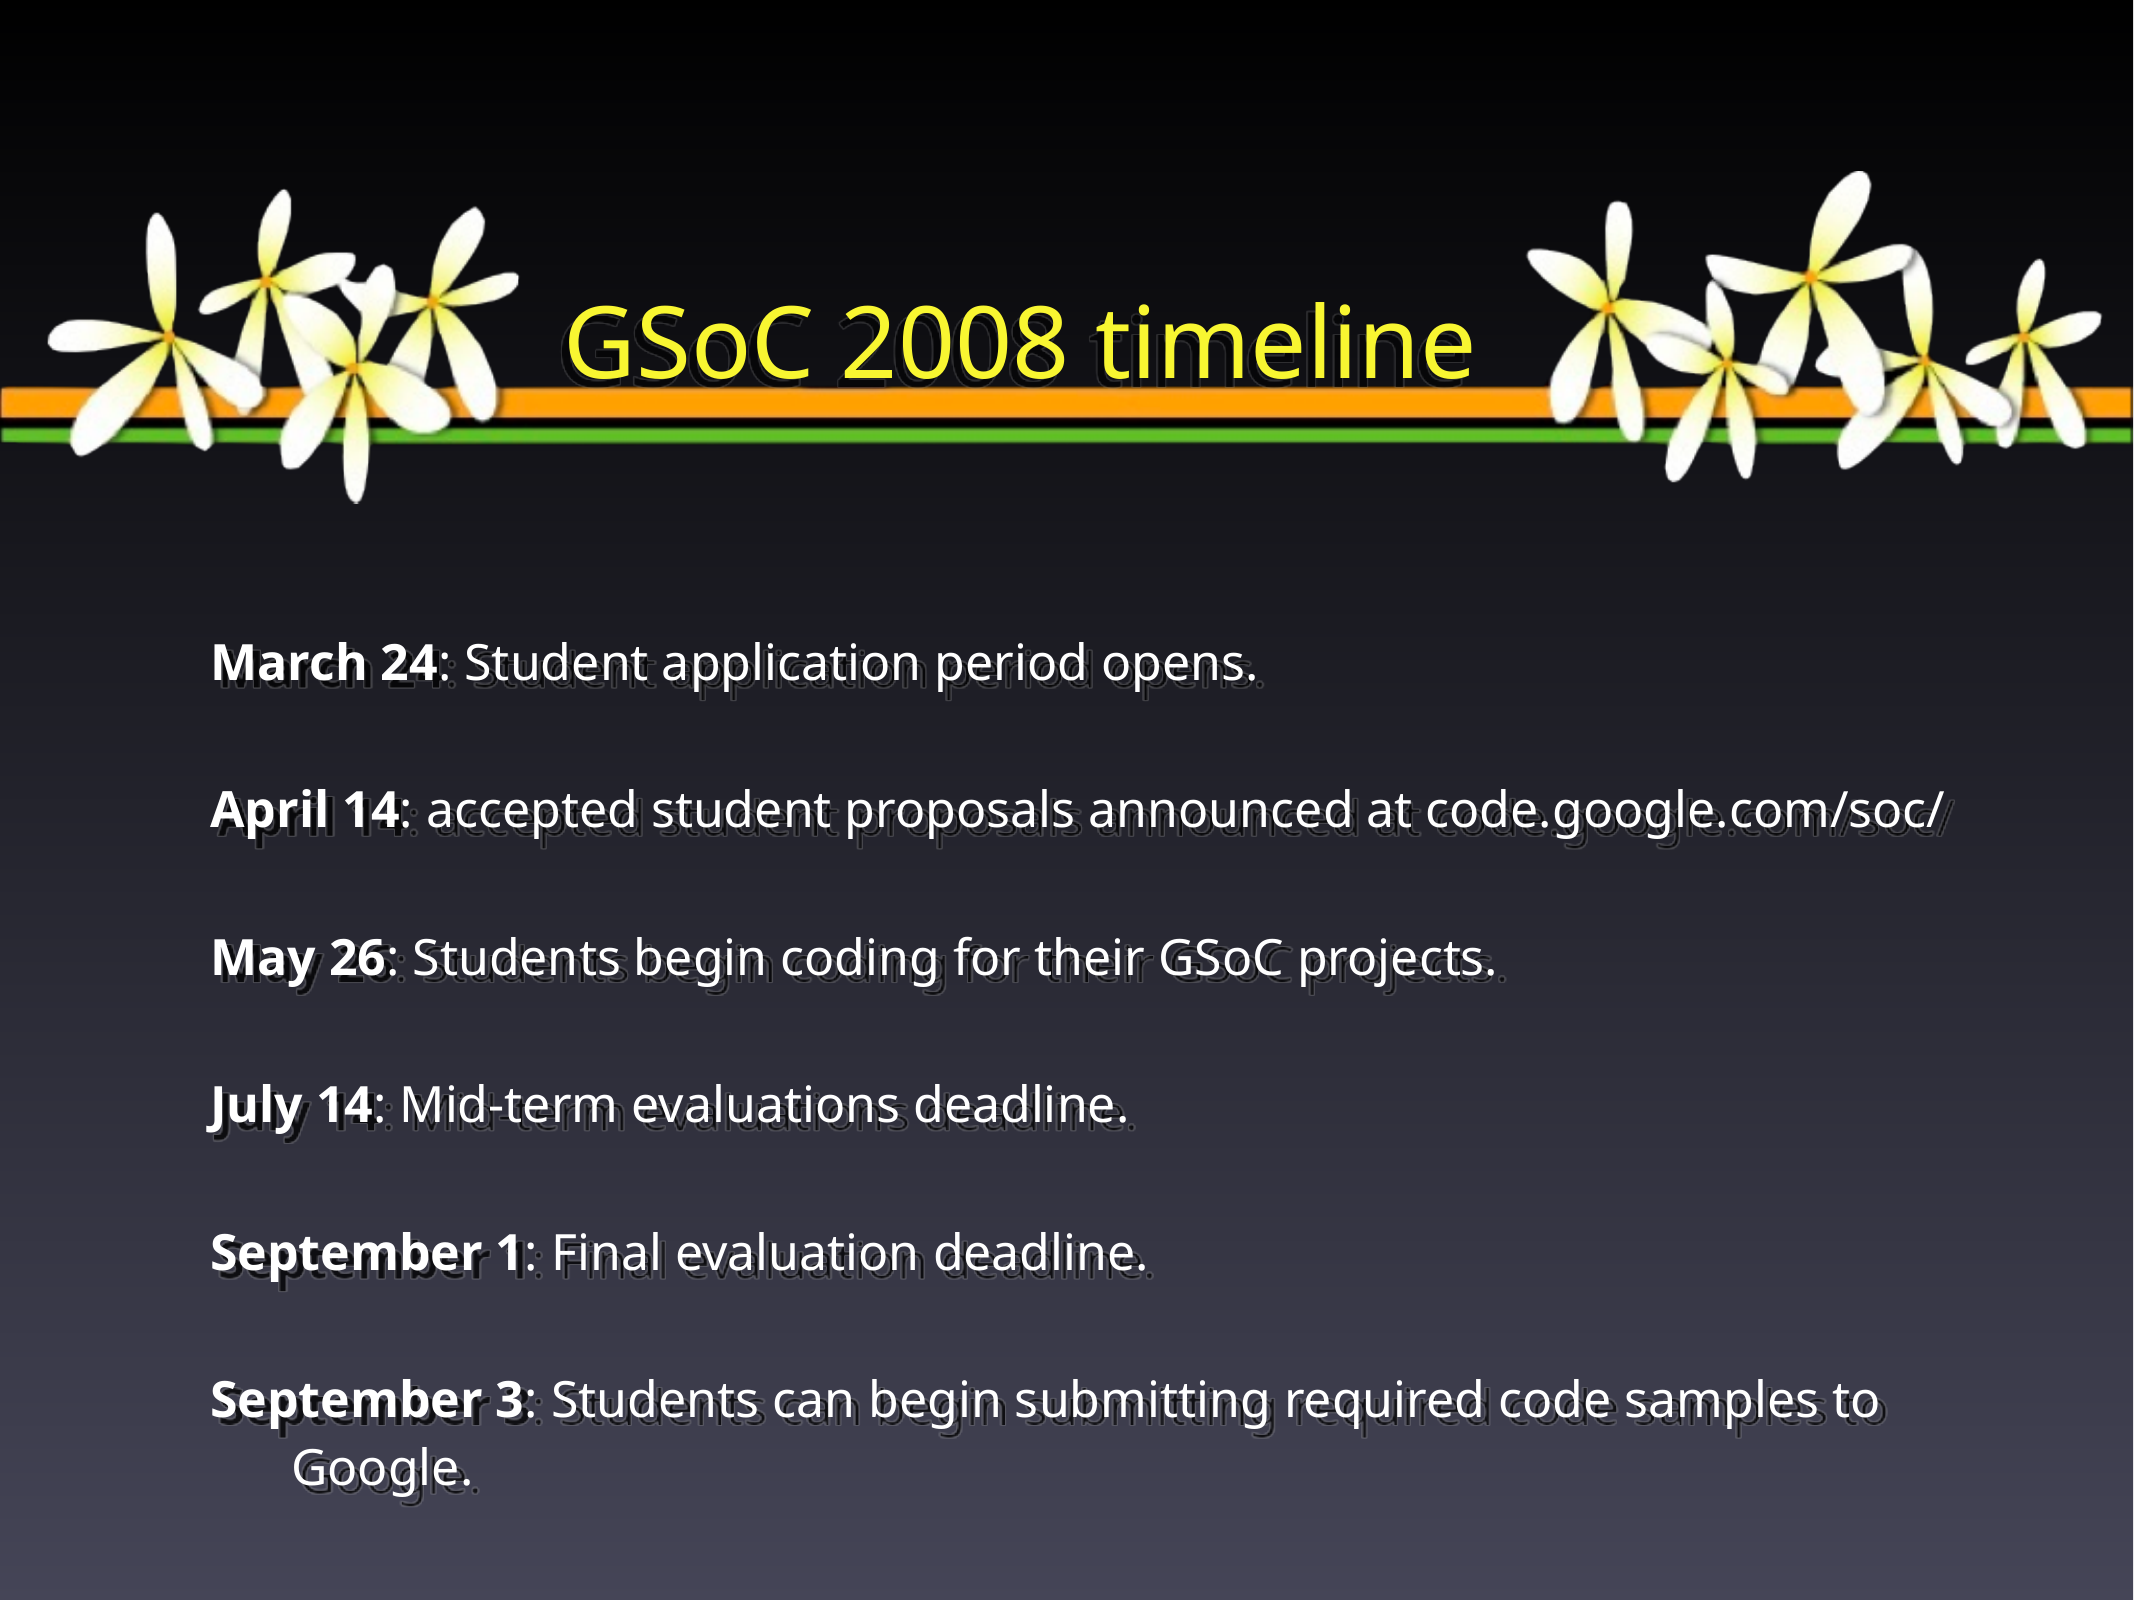

GSoC 2008 timeline
# March 24: Student application period opens.
April 14: accepted student proposals announced at code.google.com/soc/
May 26: Students begin coding for their GSoC projects.
July 14: Mid-term evaluations deadline.
September 1: Final evaluation deadline.
September 3: Students can begin submitting required code samples to Google.